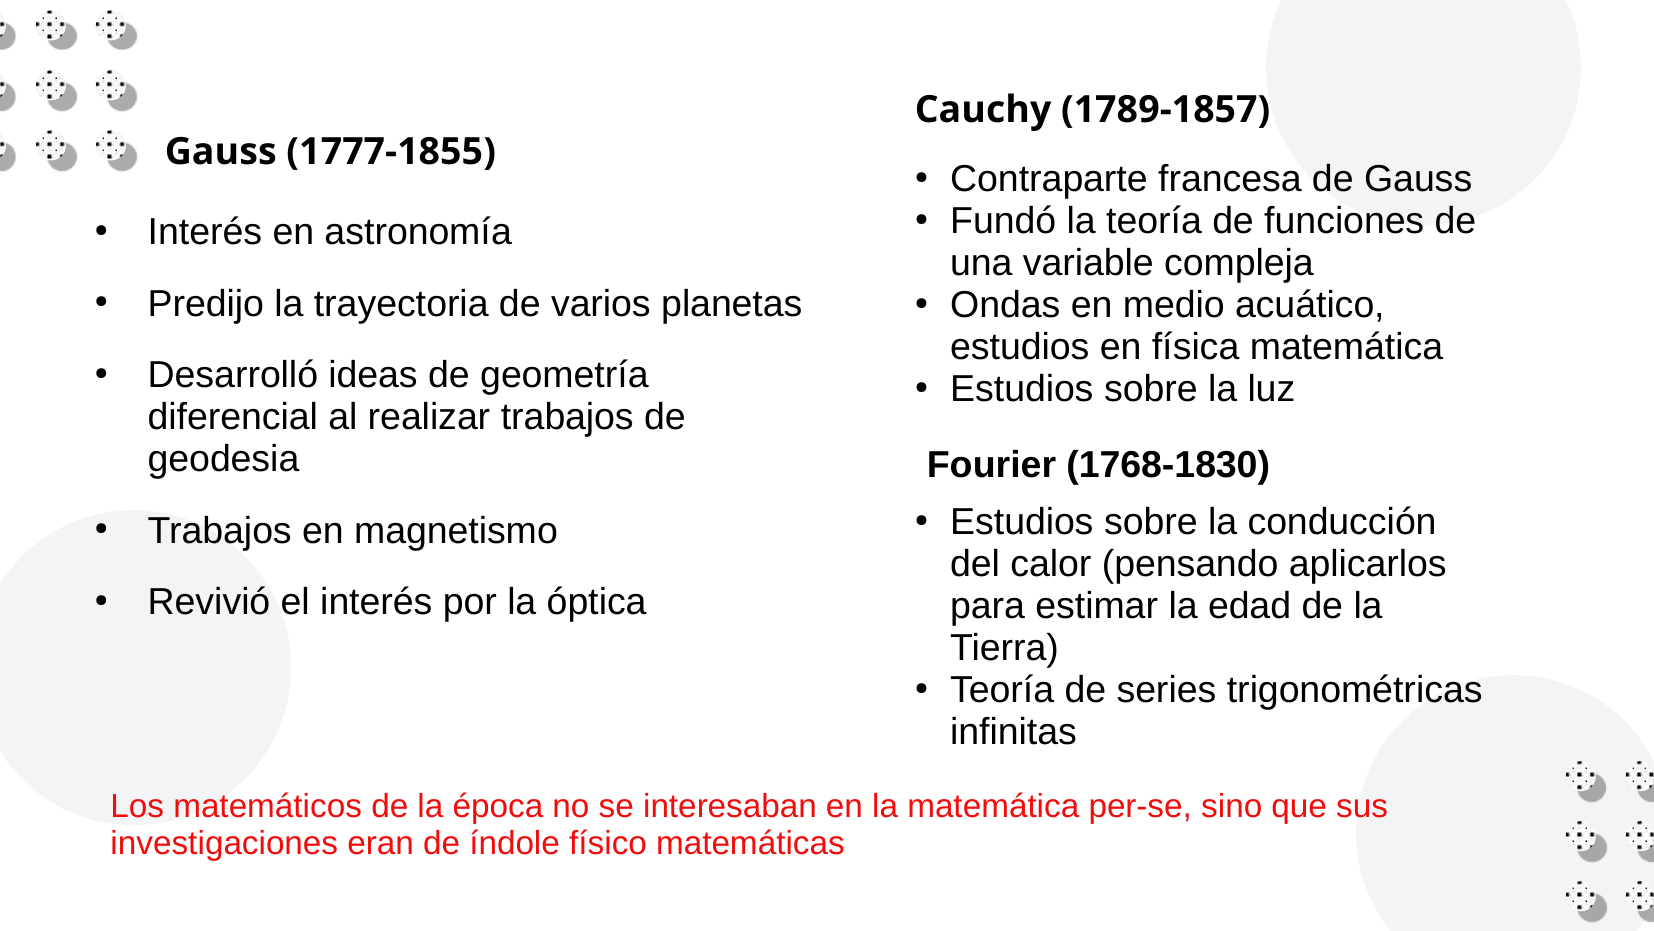

Cauchy (1789-1857)
Gauss (1777-1855)
Contraparte francesa de Gauss
Fundó la teoría de funciones de una variable compleja
Ondas en medio acuático, estudios en física matemática
Estudios sobre la luz
# Interés en astronomía
Predijo la trayectoria de varios planetas
Desarrolló ideas de geometría diferencial al realizar trabajos de geodesia
Trabajos en magnetismo
Revivió el interés por la óptica
Fourier (1768-1830)
Estudios sobre la conducción del calor (pensando aplicarlos para estimar la edad de la Tierra)
Teoría de series trigonométricas infinitas
Los matemáticos de la época no se interesaban en la matemática per-se, sino que sus investigaciones eran de índole físico matemáticas